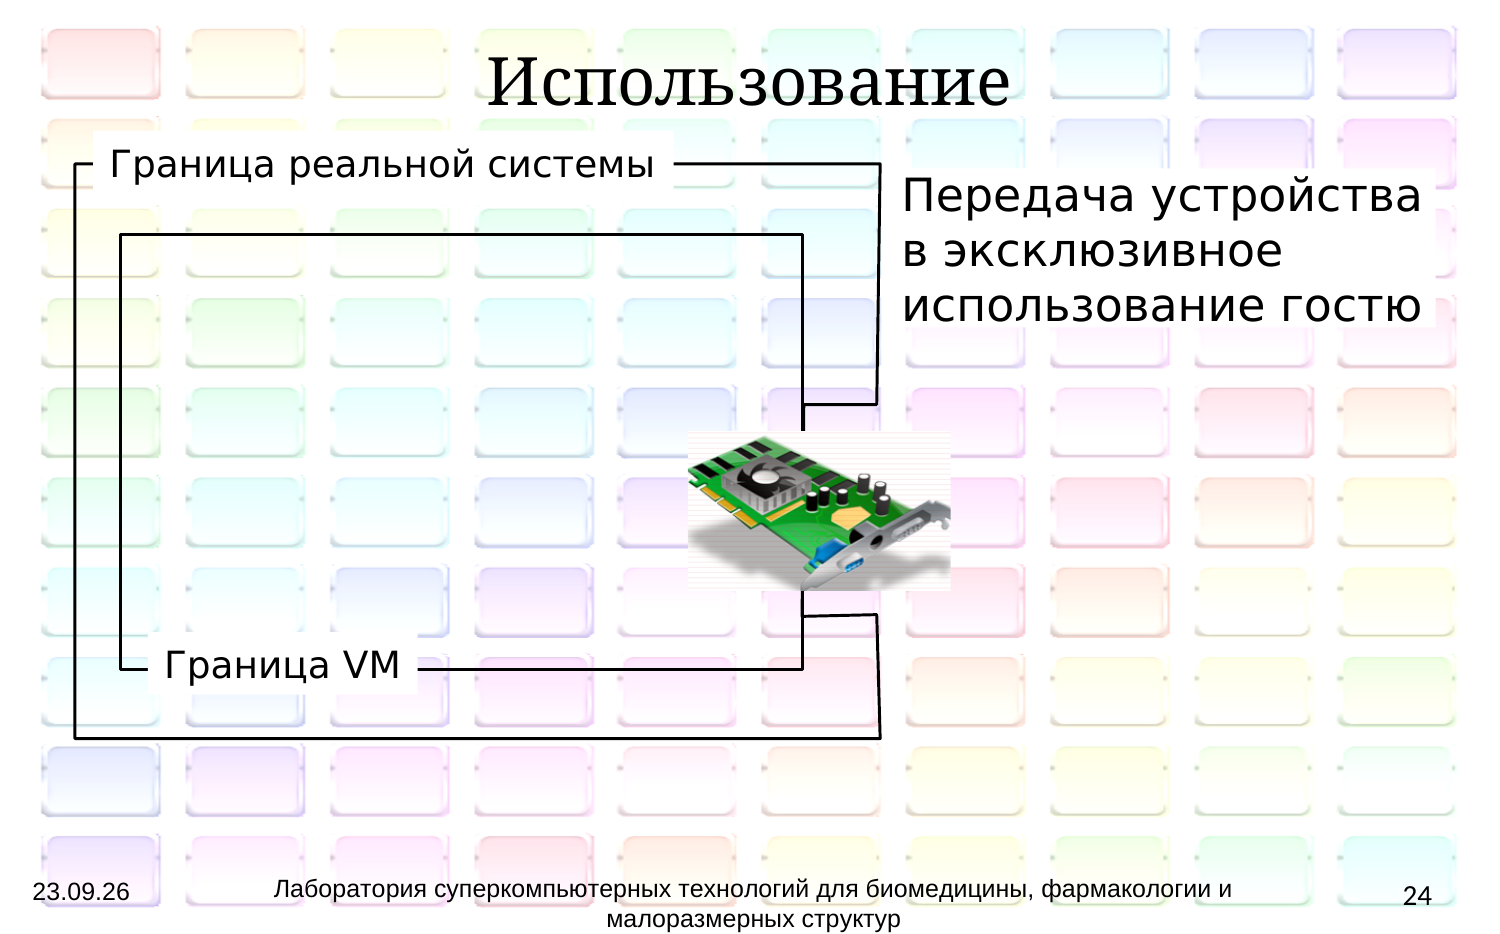

# Использование
Граница реальной системы
Передача устройства в эксклюзивное использование гостю
Граница VM
Лаборатория суперкомпьютерных технологий для биомедицины, фармакологии и малоразмерных структур